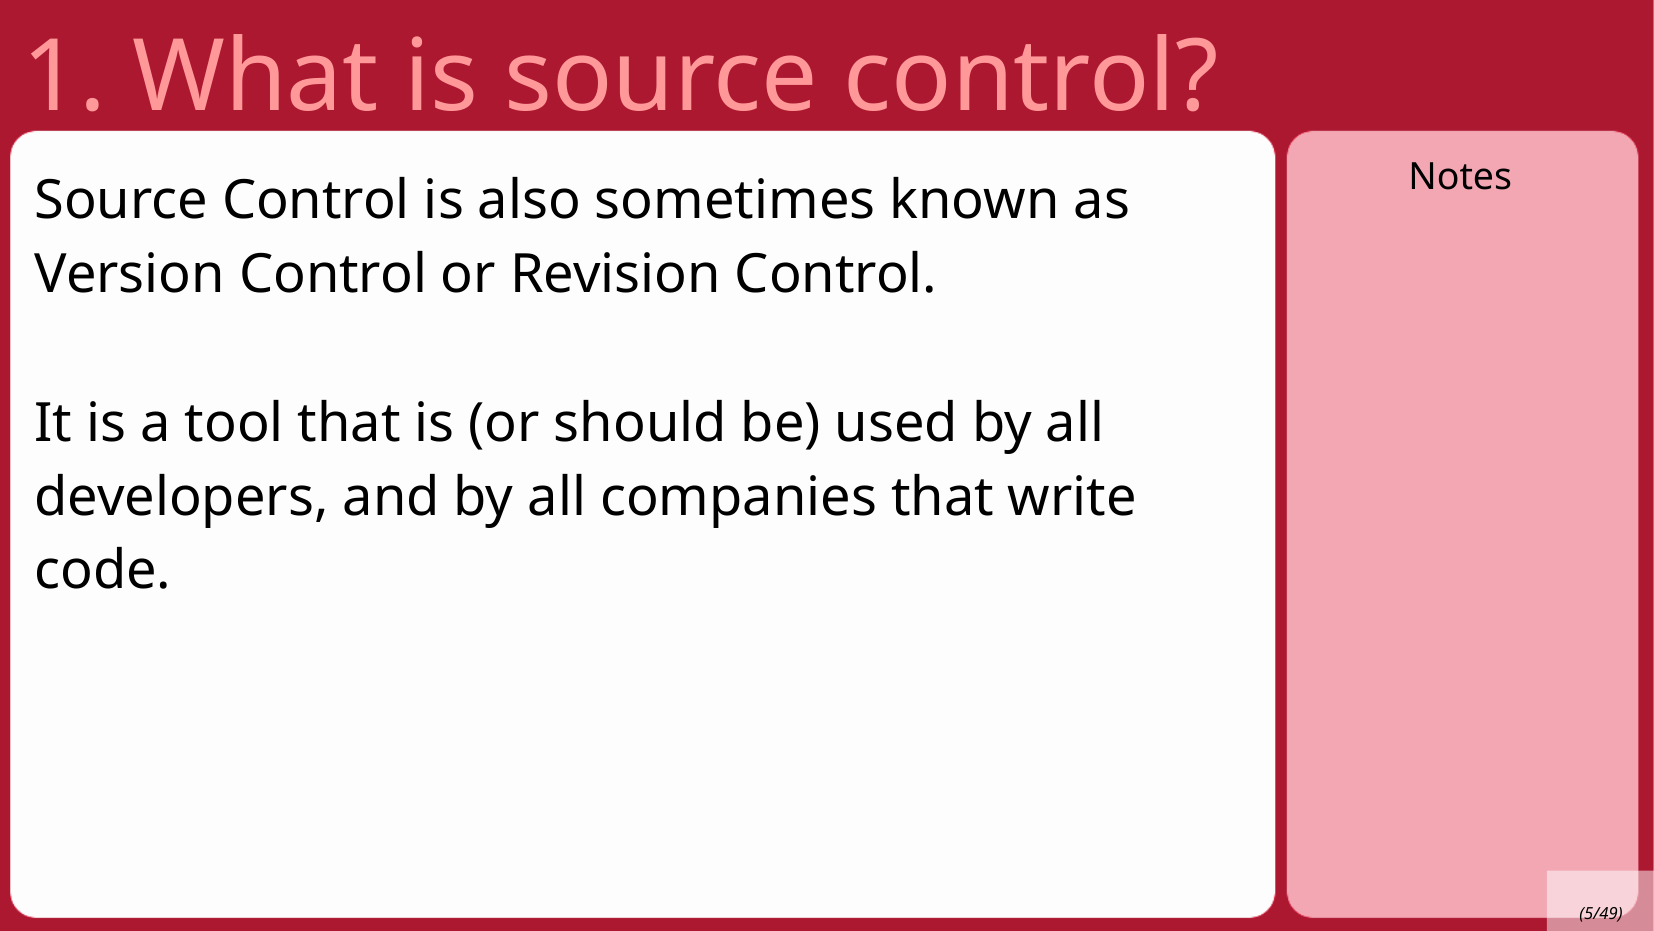

# 1. What is source control?
Notes
Source Control is also sometimes known as Version Control or Revision Control.
It is a tool that is (or should be) used by all developers, and by all companies that write code.